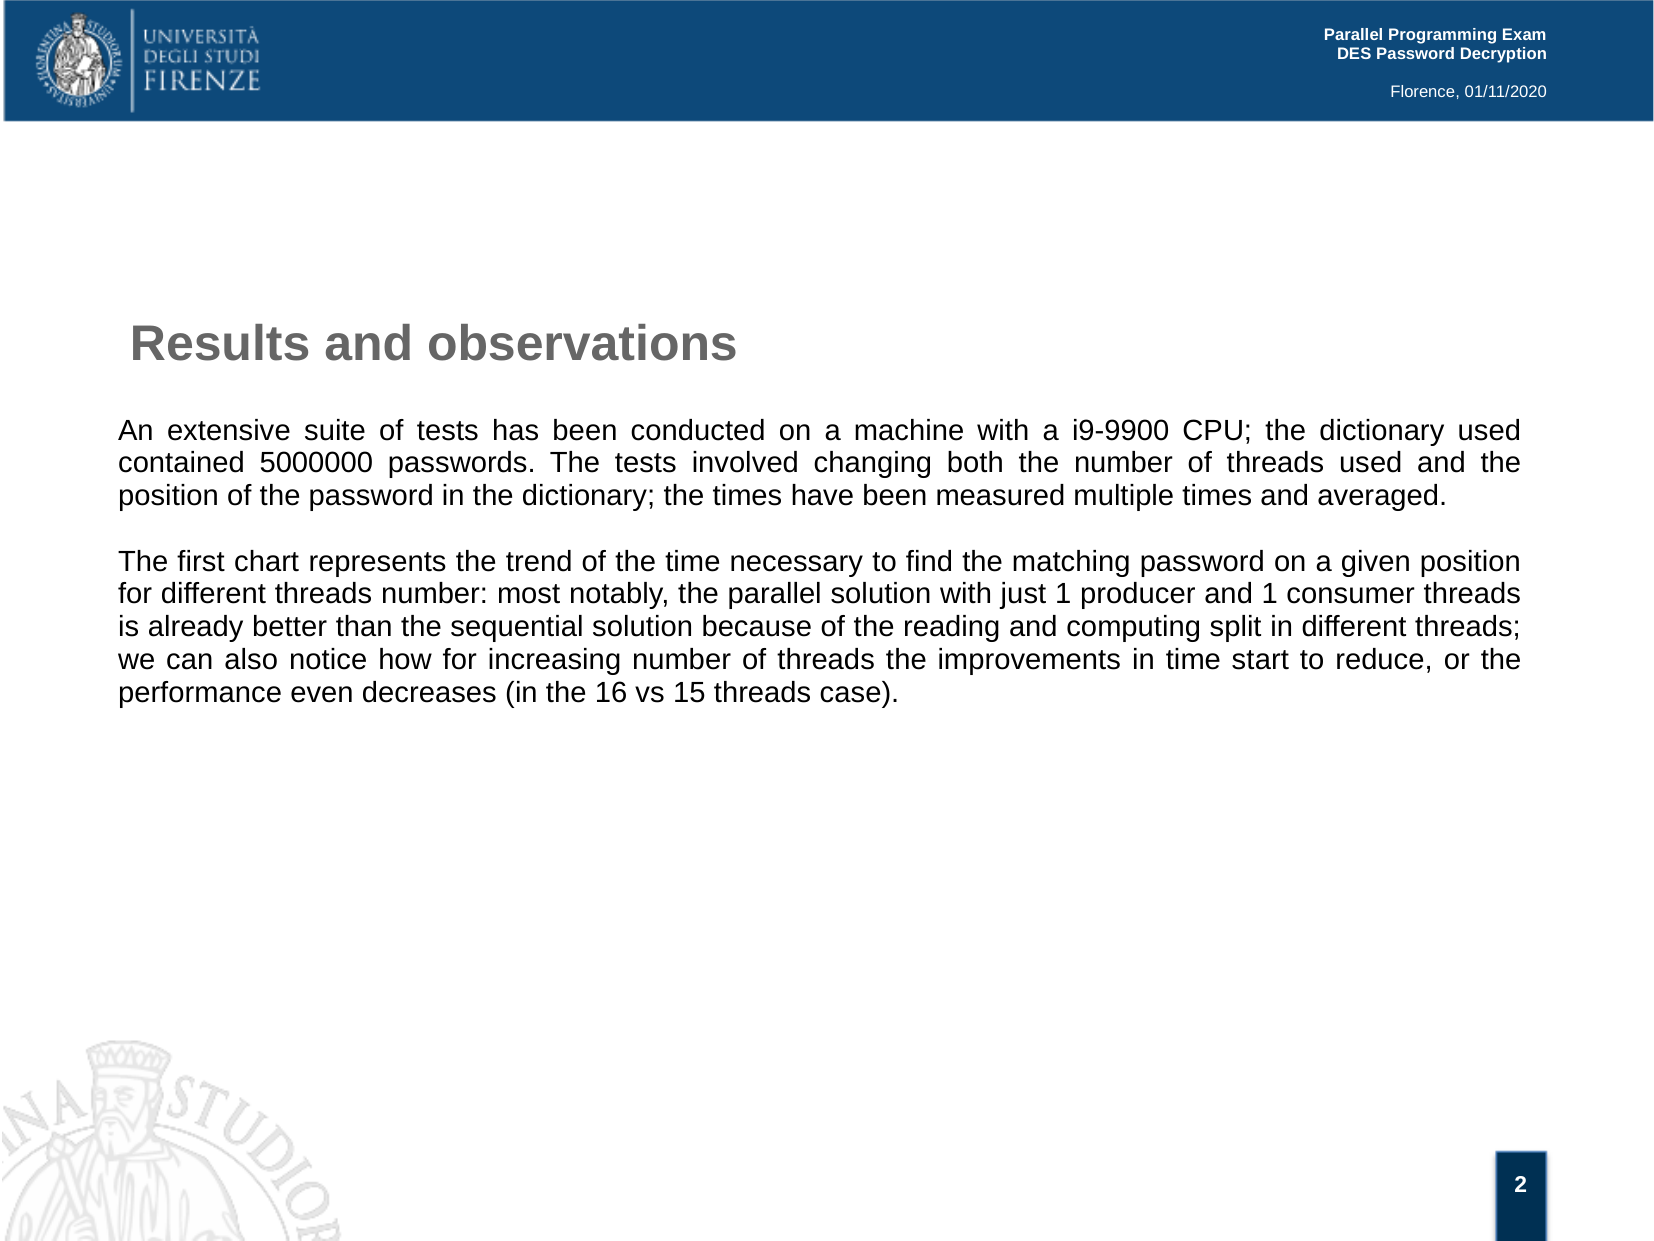

Parallel Programming Exam
DES Password Decryption
Florence, 01/11/2020
Results and observations
An extensive suite of tests has been conducted on a machine with a i9-9900 CPU; the dictionary used contained 5000000 passwords. The tests involved changing both the number of threads used and the position of the password in the dictionary; the times have been measured multiple times and averaged.
The first chart represents the trend of the time necessary to find the matching password on a given position for different threads number: most notably, the parallel solution with just 1 producer and 1 consumer threads is already better than the sequential solution because of the reading and computing split in different threads; we can also notice how for increasing number of threads the improvements in time start to reduce, or the performance even decreases (in the 16 vs 15 threads case).
2